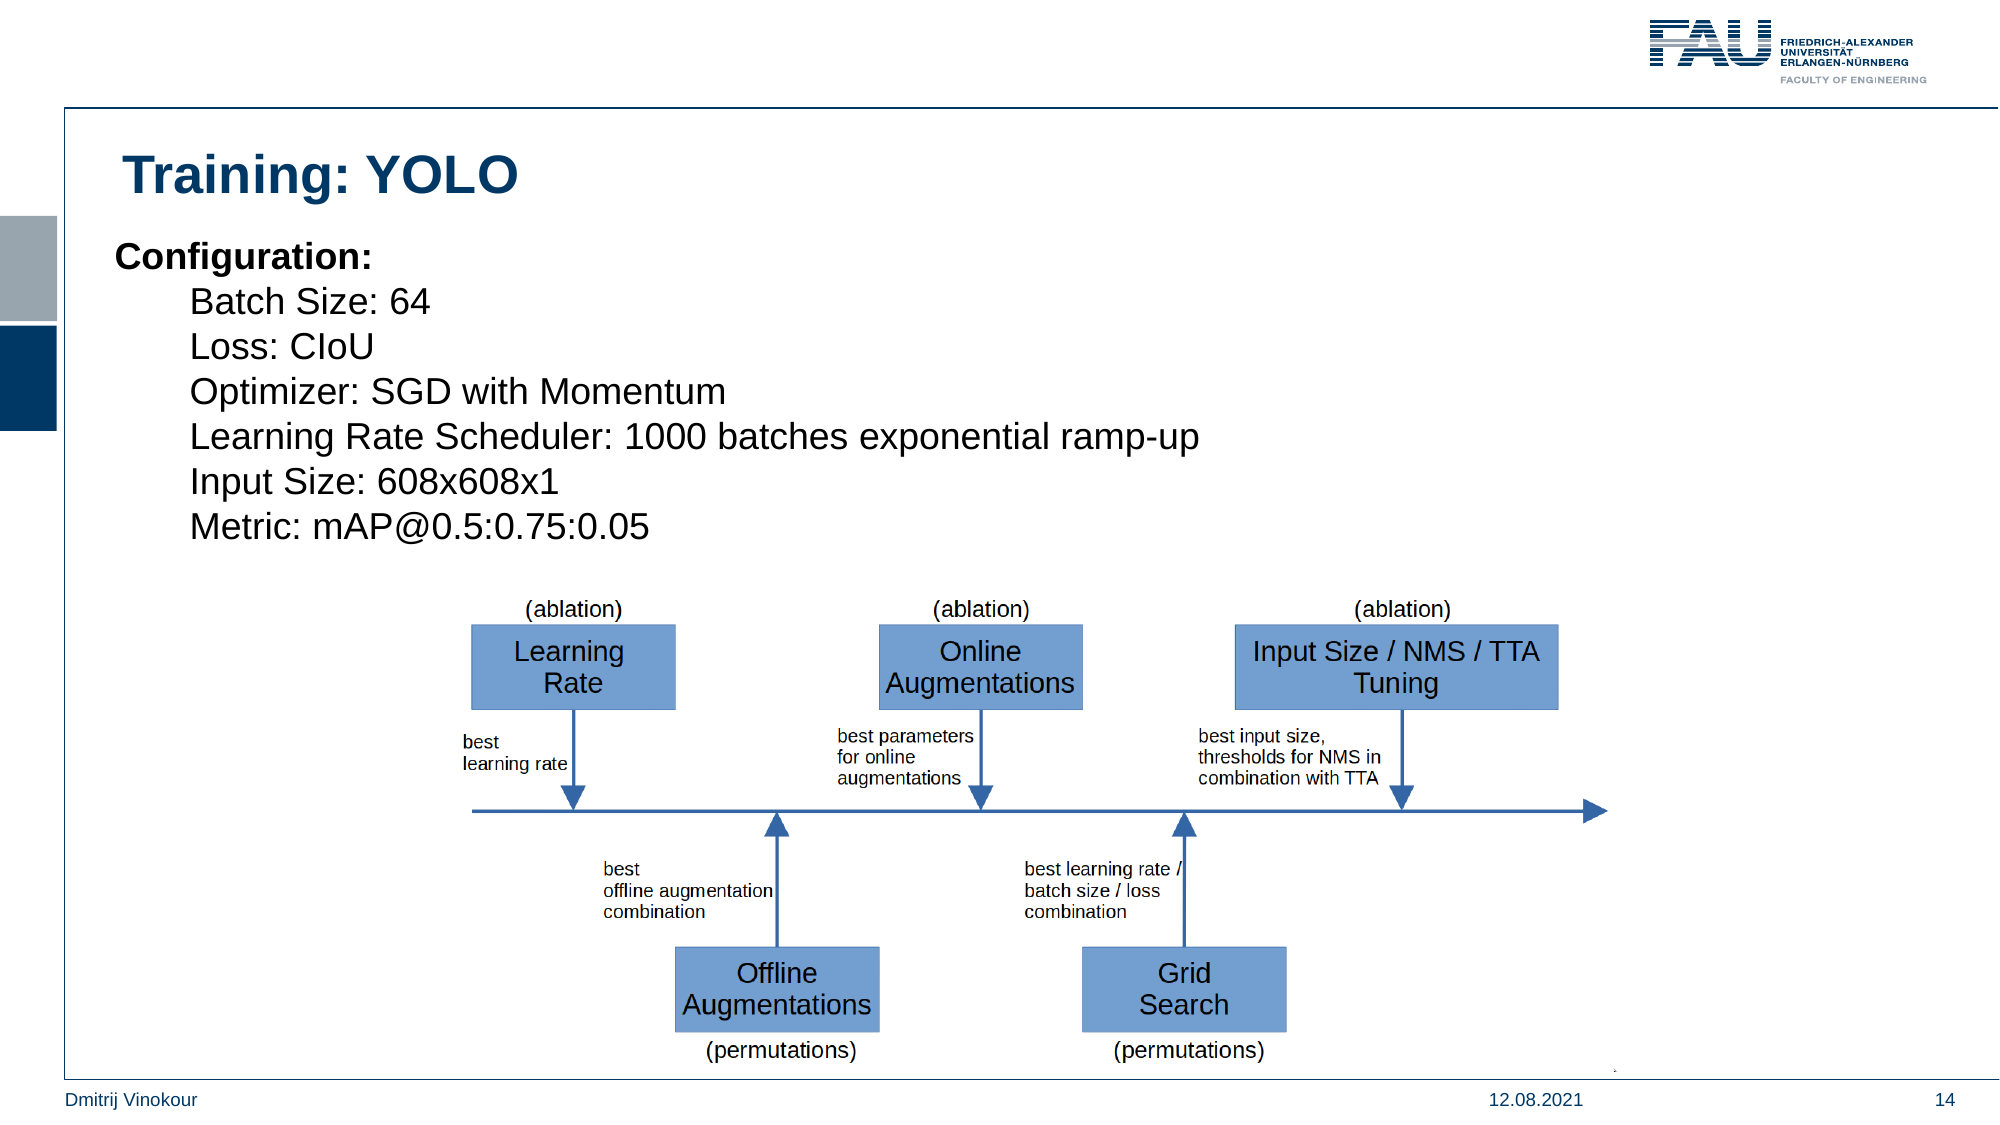

Training: YOLO
Configuration:
	Batch Size: 64
	Loss: CIoU
	Optimizer: SGD with Momentum
	Learning Rate Scheduler: 1000 batches exponential ramp-up
	Input Size: 608x608x1
	Metric: mAP@0.5:0.75:0.05
12.08.2021
Dmitrij Vinokour